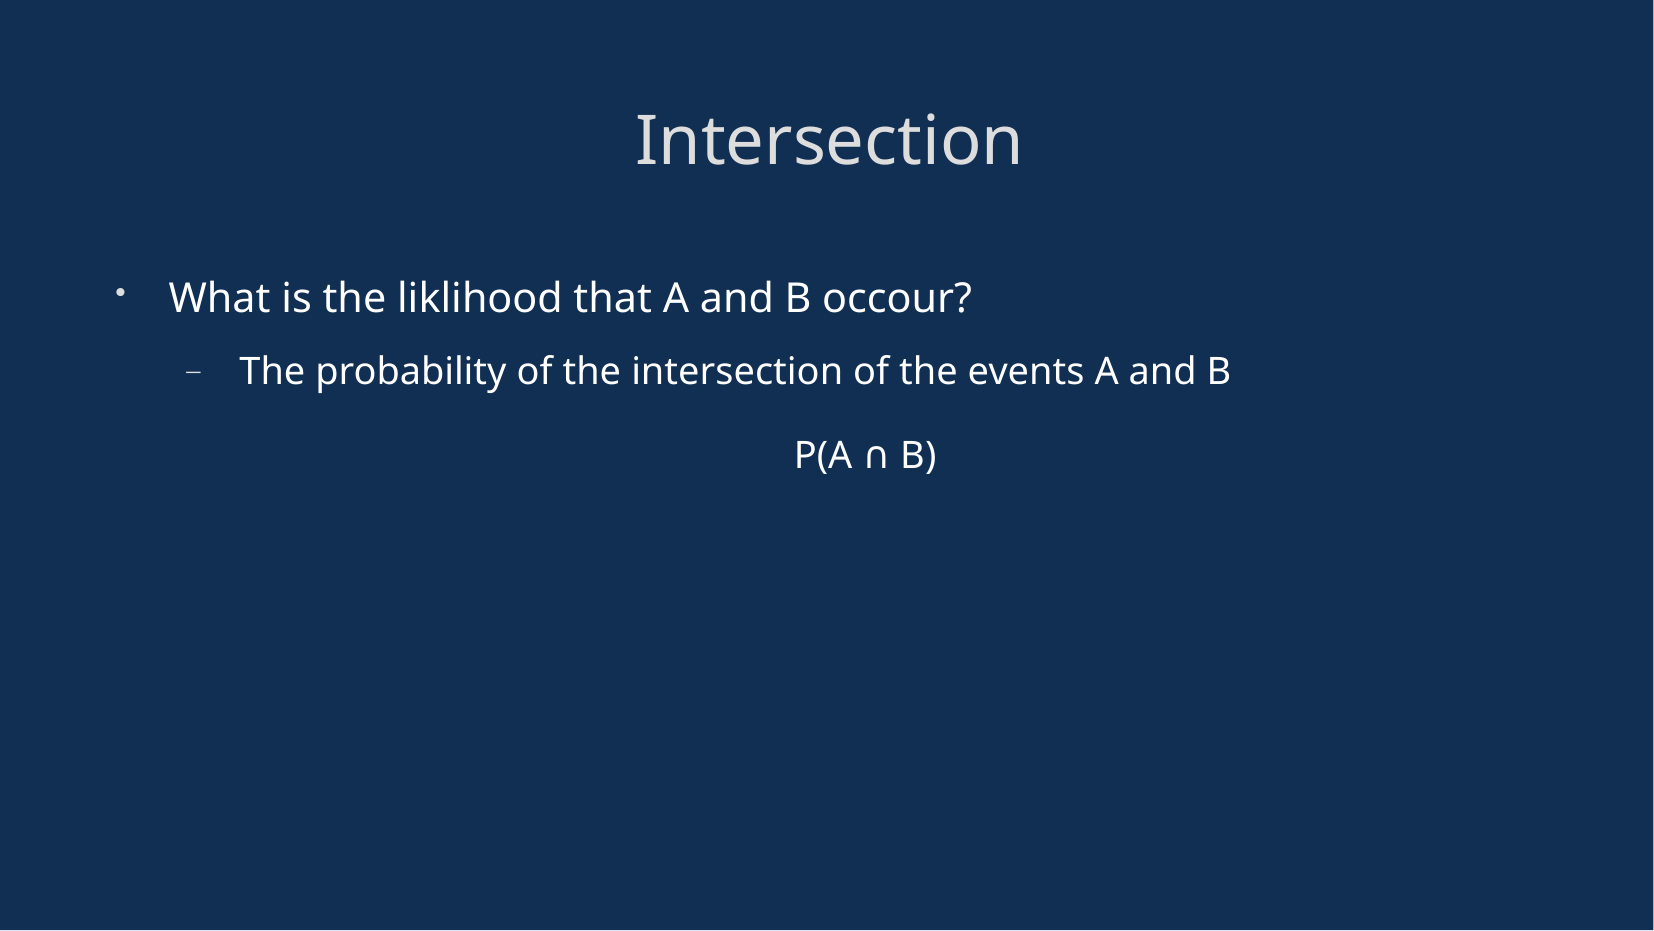

# Intersection
What is the liklihood that A and B occour?
The probability of the intersection of the events A and B
P(A ∩ B)